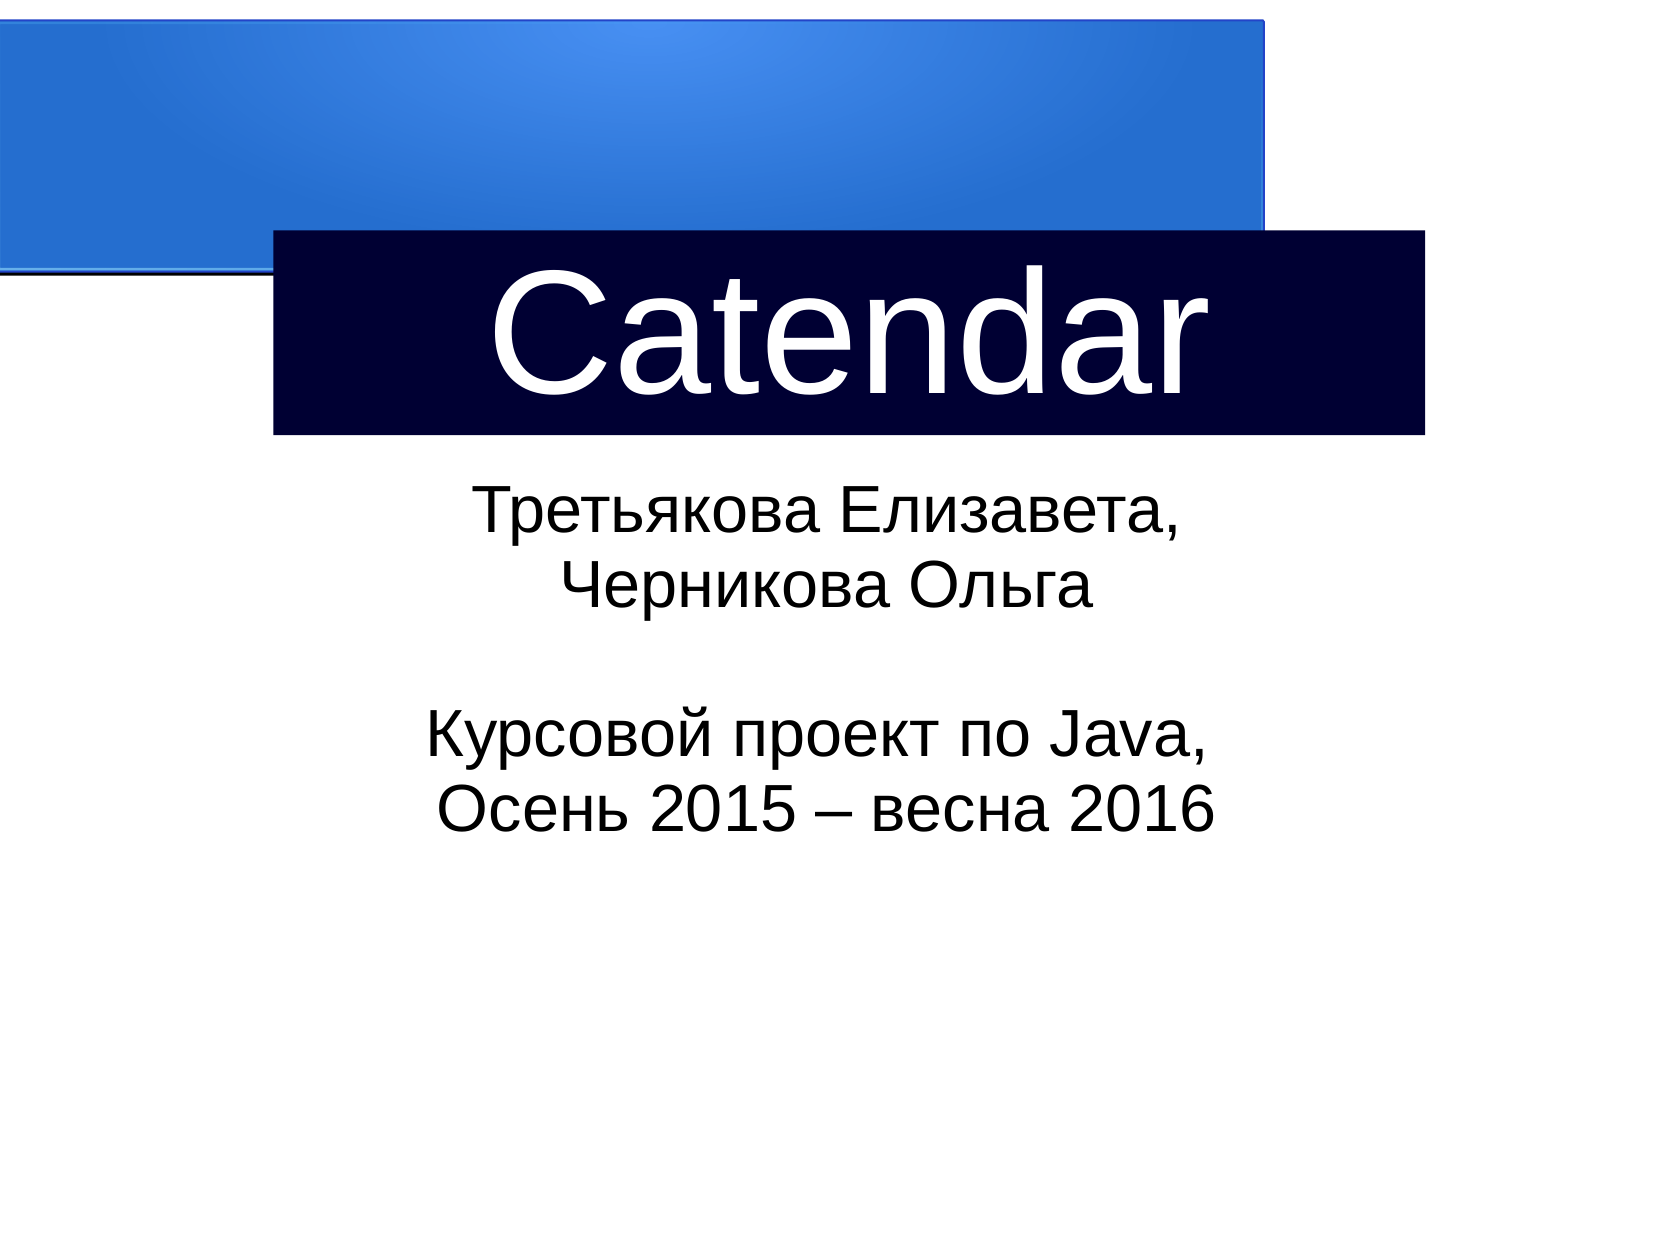

# Catendar
Третьякова Елизавета,
Черникова Ольга
Курсовой проект по Java,
Осень 2015 – весна 2016